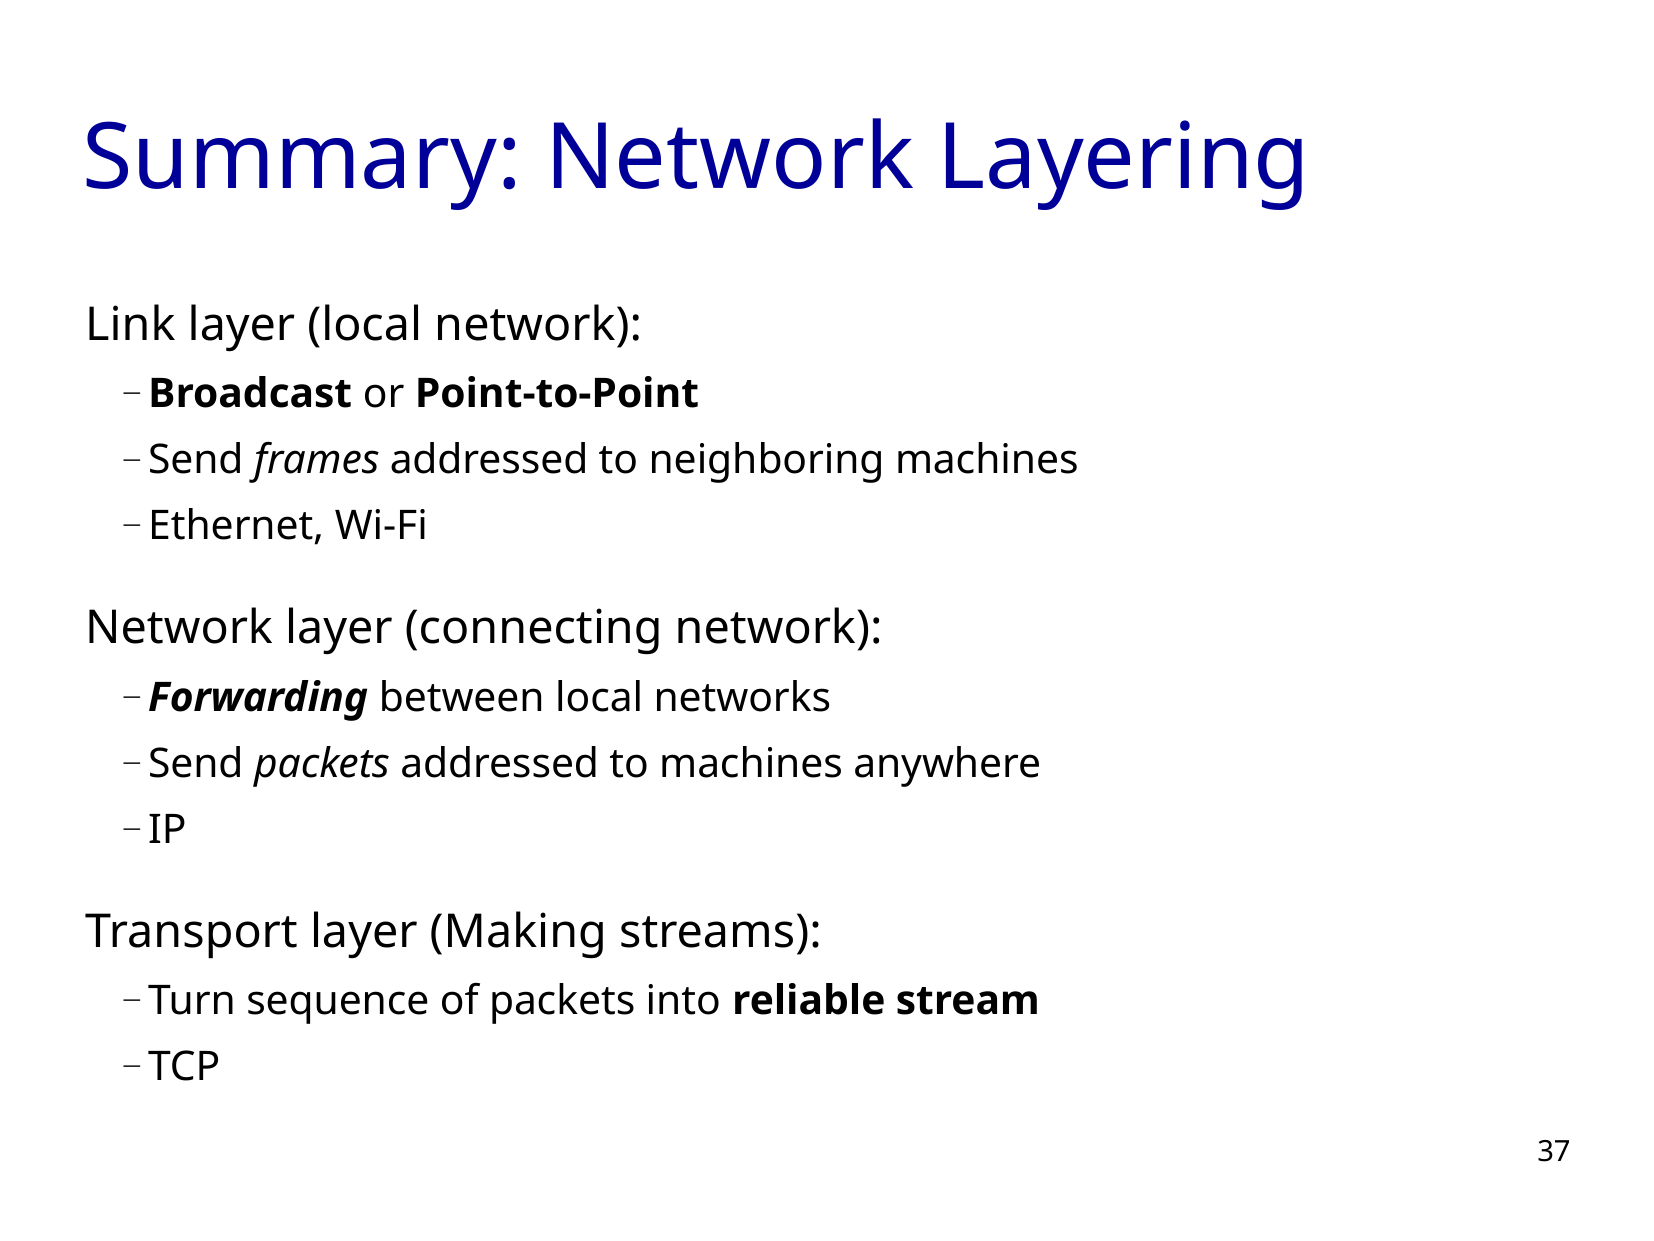

# Summary: Network Layering
Link layer (local network):
Broadcast or Point-to-Point
Send frames addressed to neighboring machines
Ethernet, Wi-Fi
Network layer (connecting network):
Forwarding between local networks
Send packets addressed to machines anywhere
IP
Transport layer (Making streams):
Turn sequence of packets into reliable stream
TCP
37